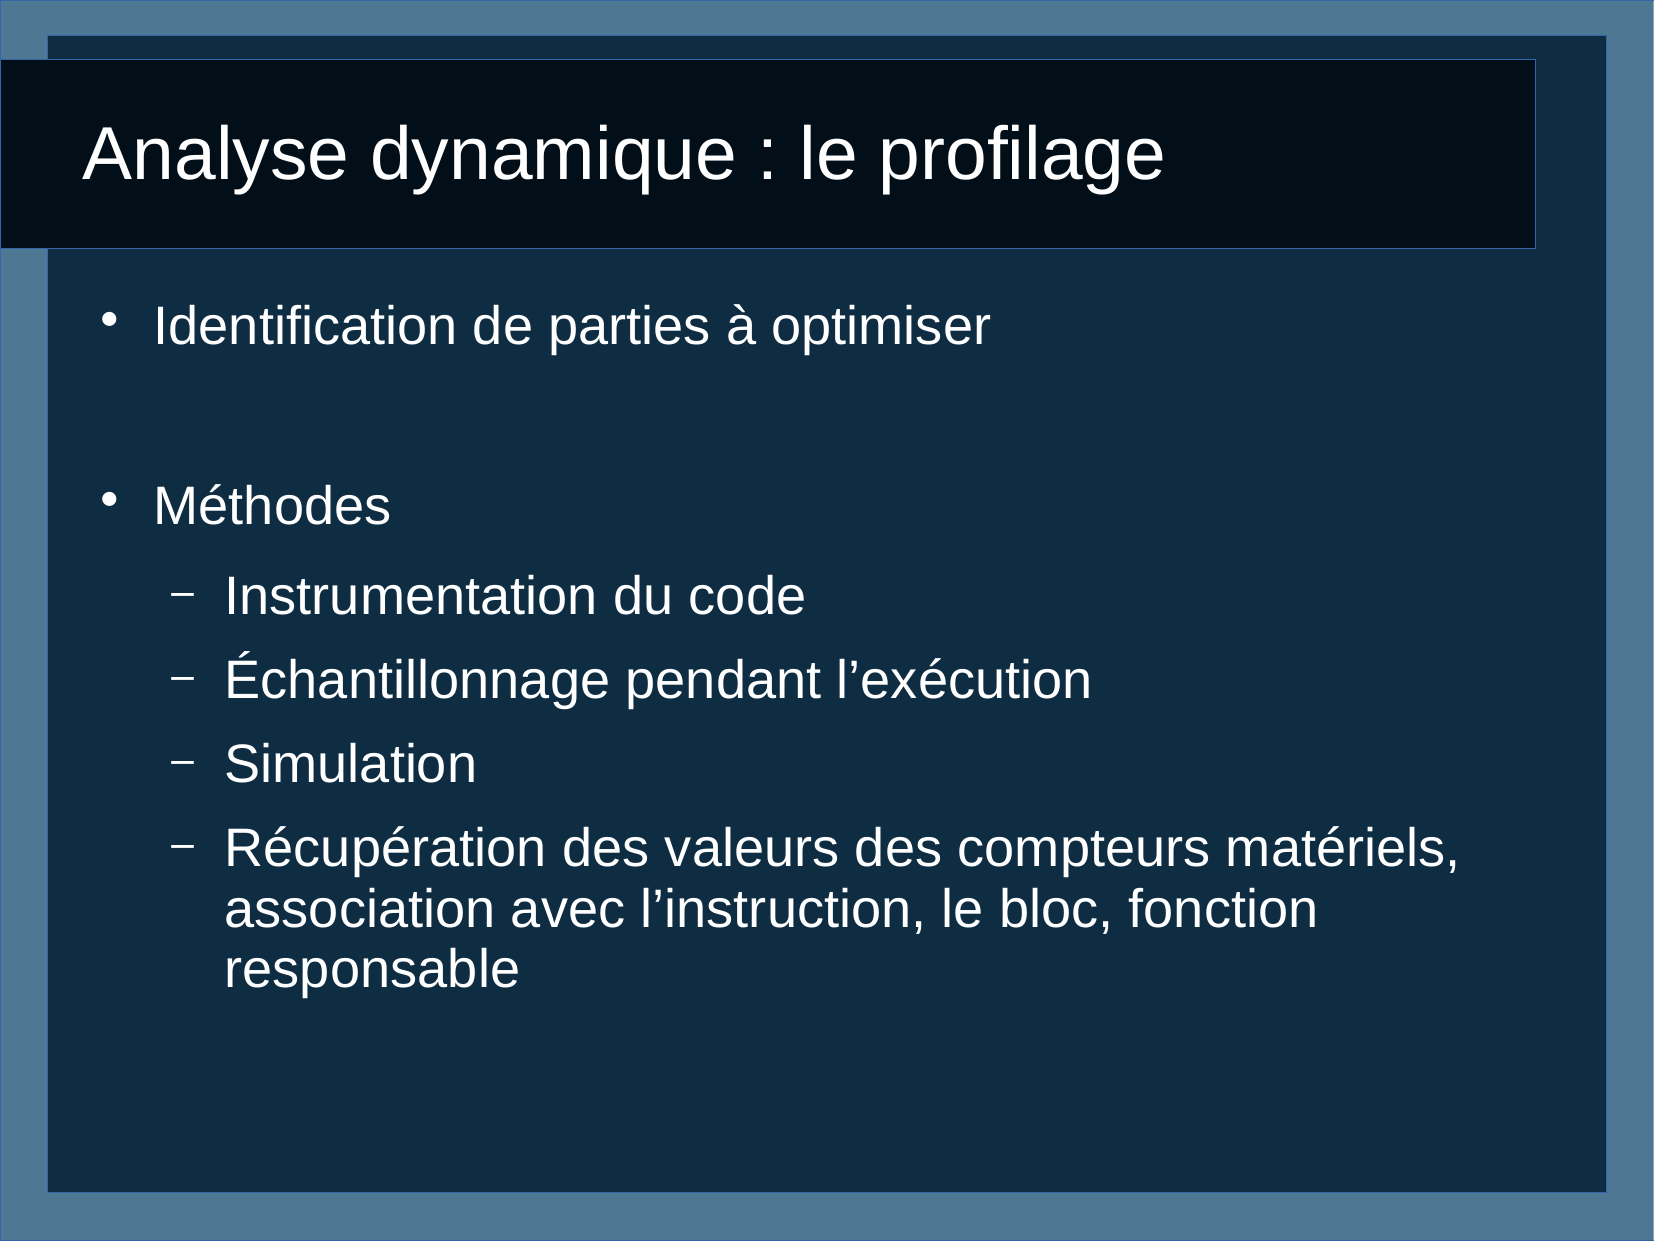

# Analyse dynamique : le profilage
Identification de parties à optimiser
Méthodes
Instrumentation du code
Échantillonnage pendant l’exécution
Simulation
Récupération des valeurs des compteurs matériels, association avec l’instruction, le bloc, fonction responsable